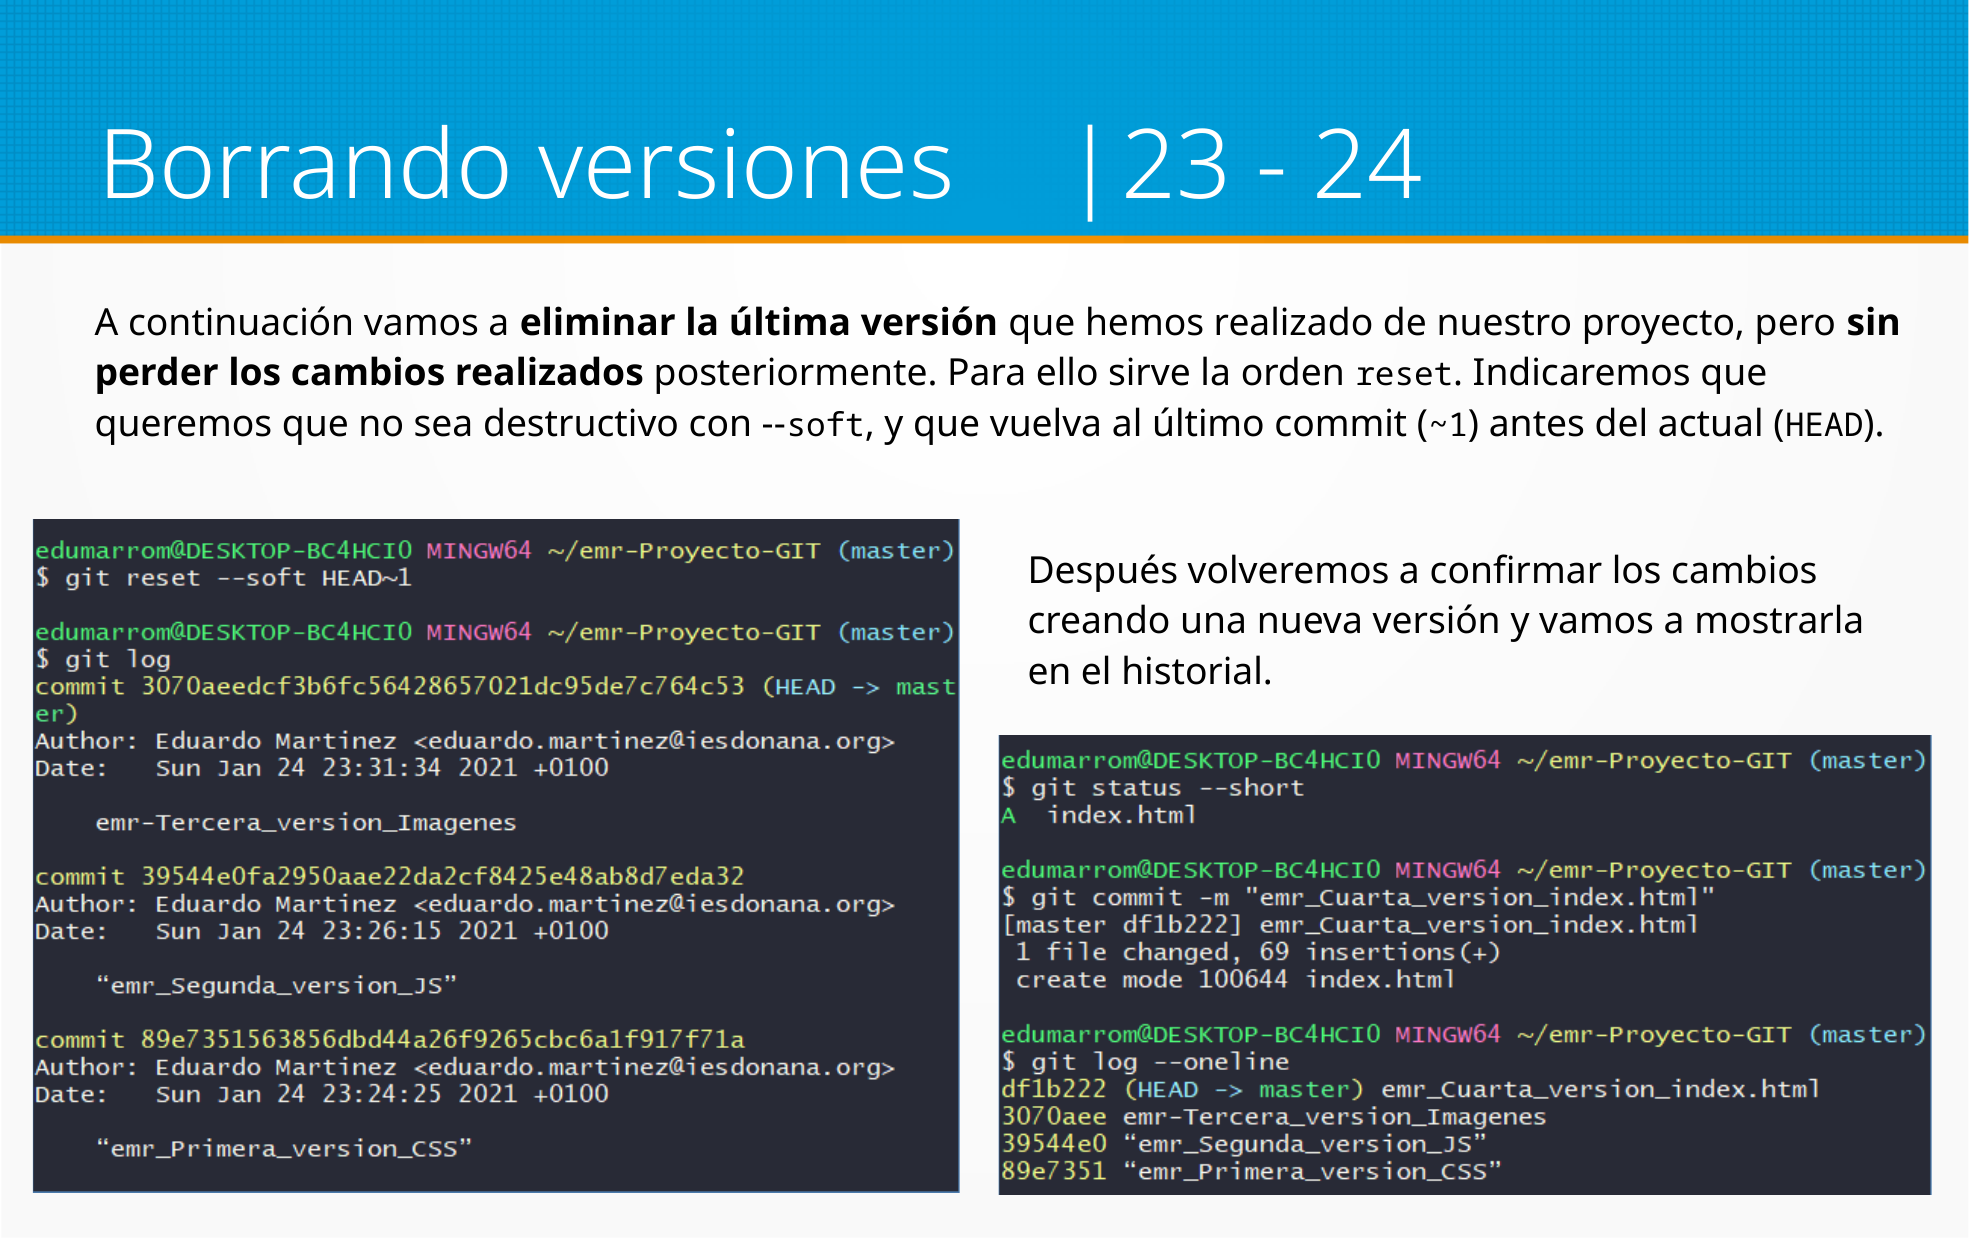

# Borrando versiones					|	23 - 24
A continuación vamos a eliminar la última versión que hemos realizado de nuestro proyecto, pero sin perder los cambios realizados posteriormente. Para ello sirve la orden reset. Indicaremos que queremos que no sea destructivo con --soft, y que vuelva al último commit (~1) antes del actual (HEAD).
Después volveremos a confirmar los cambios creando una nueva versión y vamos a mostrarla en el historial.
Después vamos a deshacer esa modificación por medio de la orden checkout y verificar que no hay cambios en nuestro repositorio. Finalmente volveremos a modificar el fichero y añadirlo a la zona de preparación.